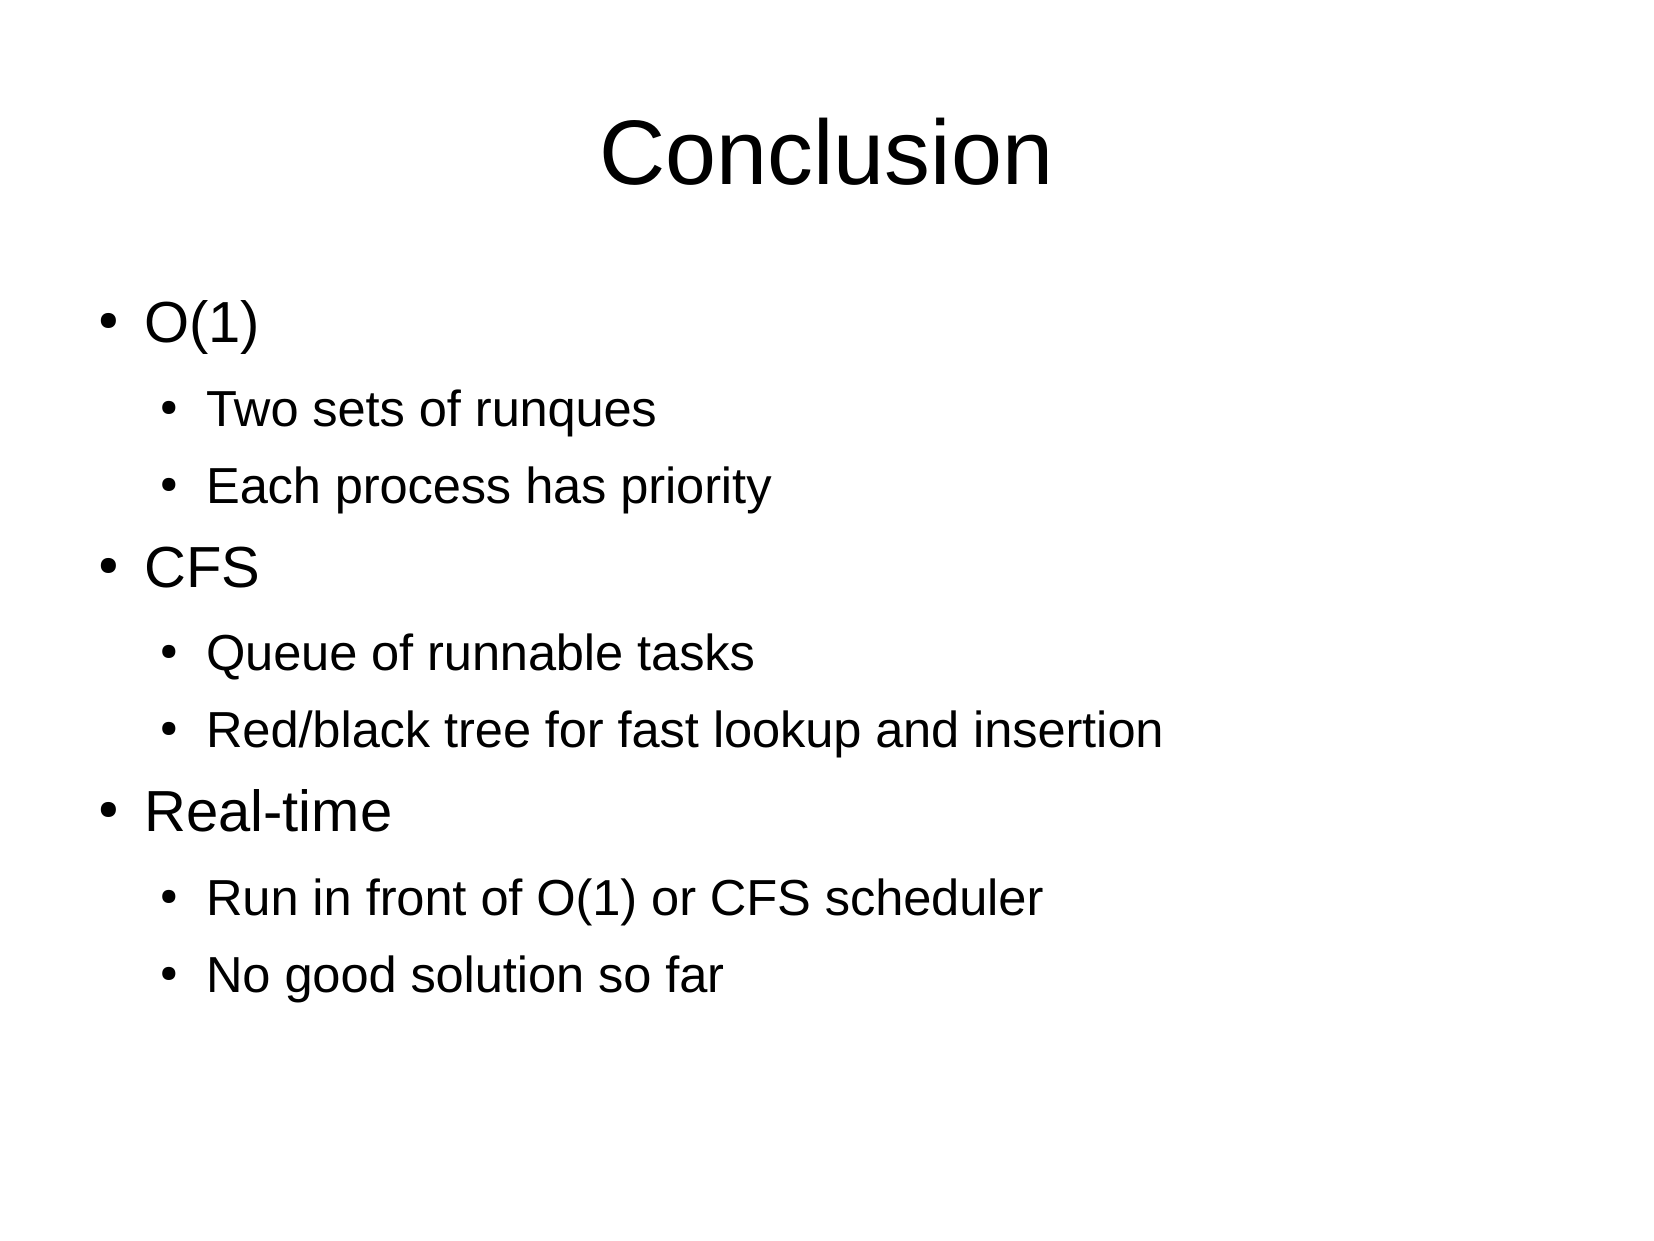

# Conclusion
O(1)
Two sets of runques
Each process has priority
CFS
Queue of runnable tasks
Red/black tree for fast lookup and insertion
Real-time
Run in front of O(1) or CFS scheduler
No good solution so far